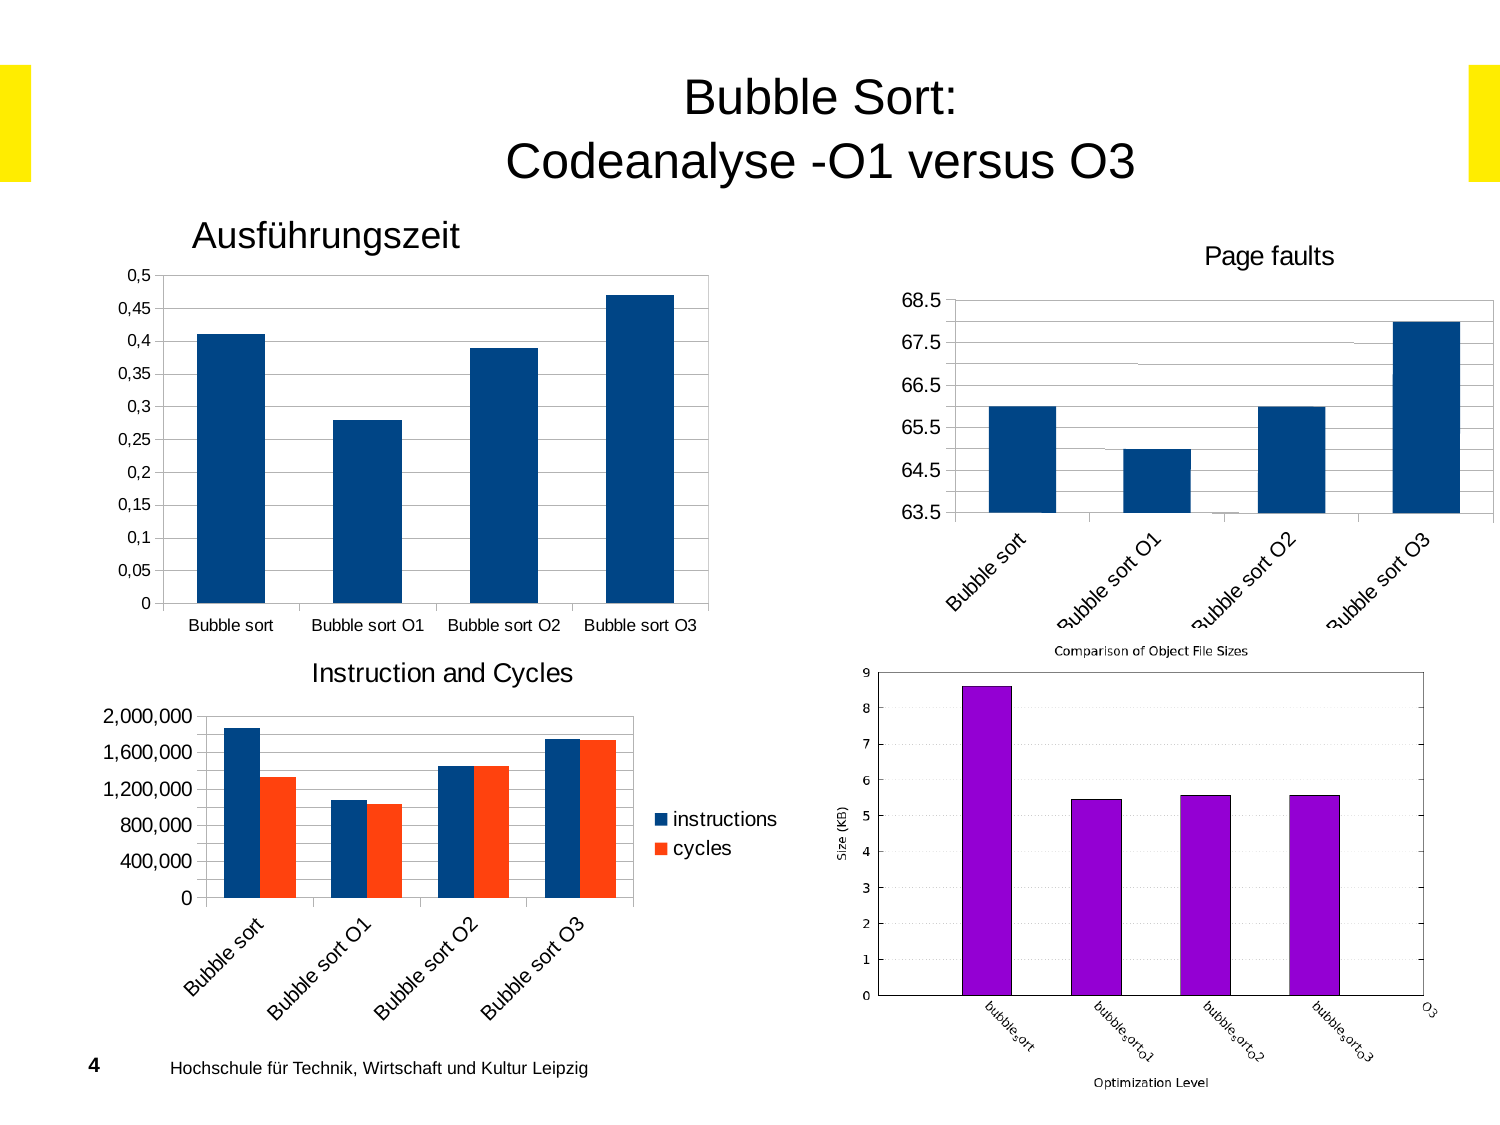

# Bubble Sort: Codeanalyse -O1 versus O3
Ausführungszeit
### Chart: Page faults
| Category | page-faults |
|---|---|
| Bubble sort | 66.0 |
| Bubble sort O1 | 65.0 |
| Bubble sort O2 | 66.0 |
| Bubble sort O3 | 68.0 |
### Chart: Instruction and Cycles
| Category | instructions | cycles |
|---|---|---|
| Bubble sort | 1871904.0 | 1337925.0 |
| Bubble sort O1 | 1079876.0 | 1032139.0 |
| Bubble sort O2 | 1450433.0 | 1449274.0 |
| Bubble sort O3 | 1752518.0 | 1742793.0 |